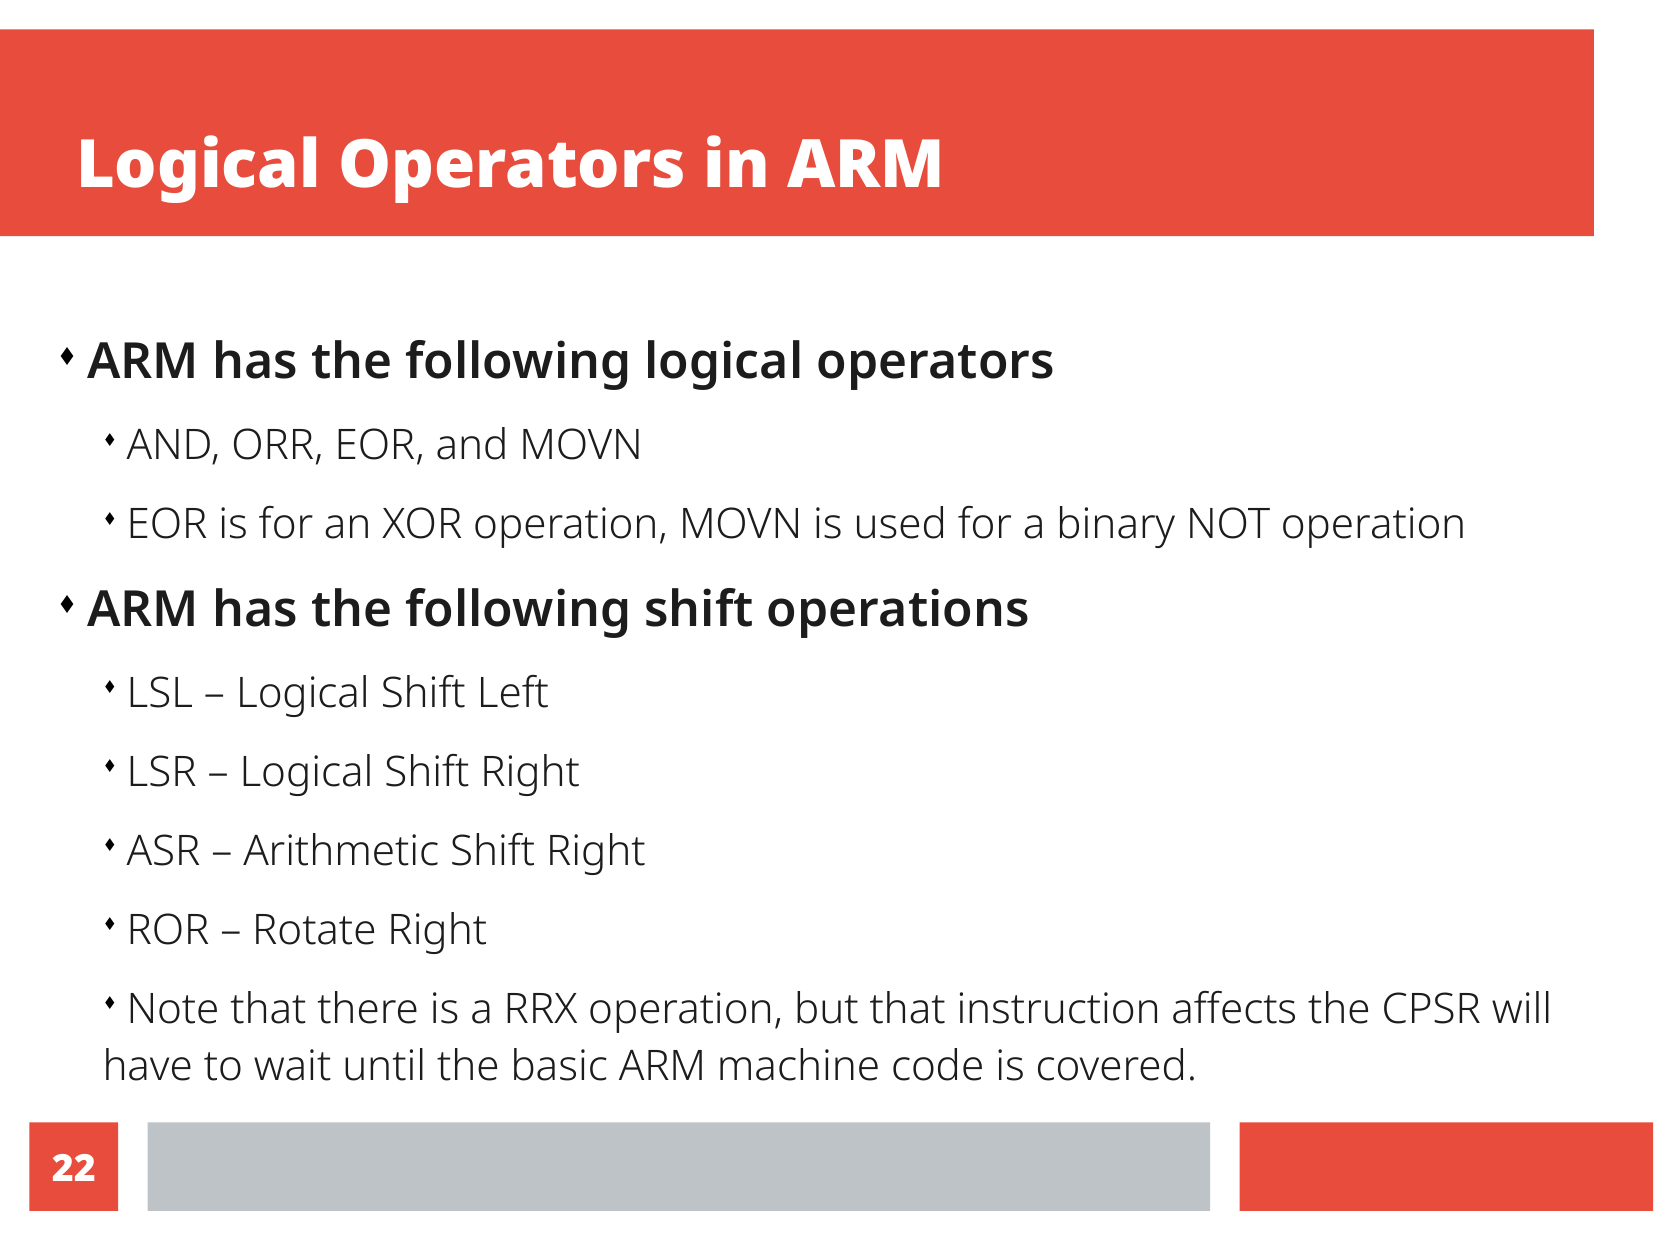

# Logical Operators in ARM
 ARM has the following logical operators
 AND, ORR, EOR, and MOVN
 EOR is for an XOR operation, MOVN is used for a binary NOT operation
 ARM has the following shift operations
 LSL – Logical Shift Left
 LSR – Logical Shift Right
 ASR – Arithmetic Shift Right
 ROR – Rotate Right
 Note that there is a RRX operation, but that instruction affects the CPSR will have to wait until the basic ARM machine code is covered.
22